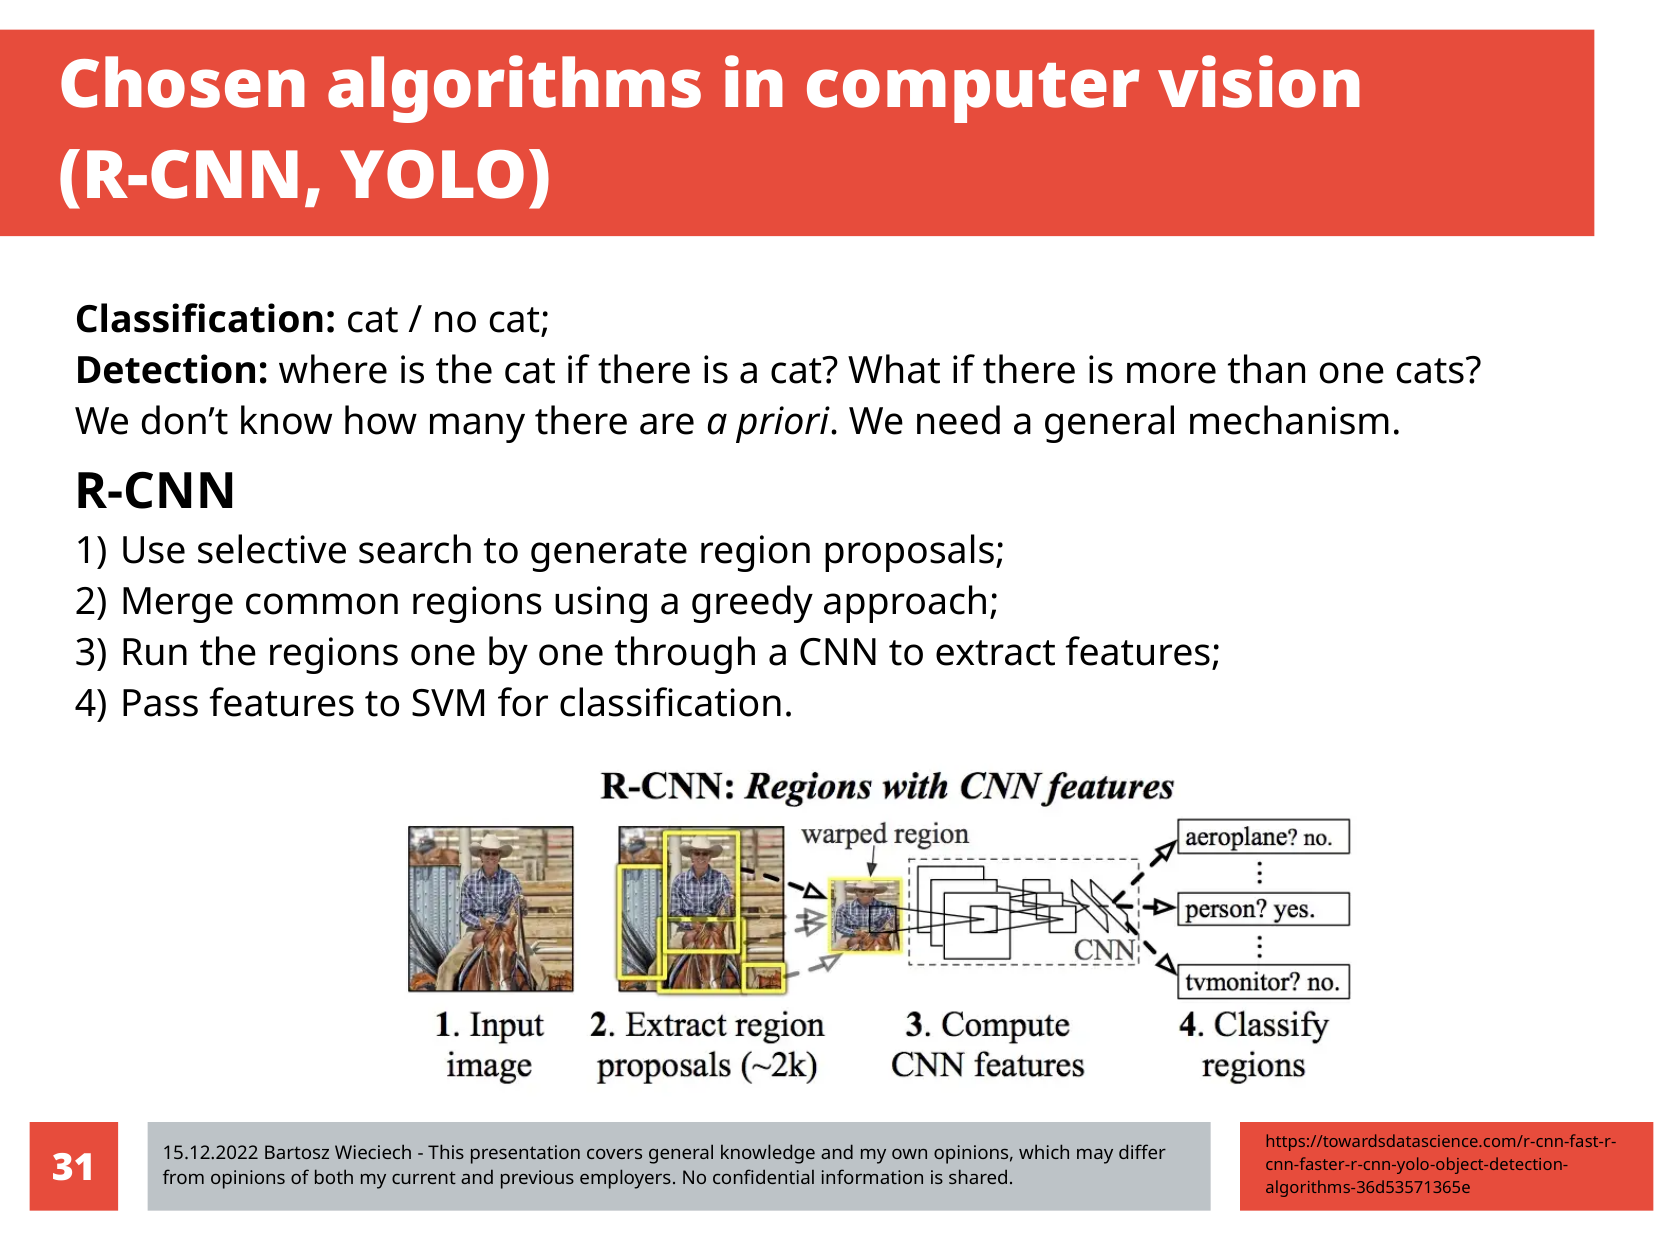

# Chosen algorithms in computer vision (R-CNN, YOLO)
Classification: cat / no cat;
Detection: where is the cat if there is a cat? What if there is more than one cats?
We don’t know how many there are a priori. We need a general mechanism.
R-CNN
 Use selective search to generate region proposals;
 Merge common regions using a greedy approach;
 Run the regions one by one through a CNN to extract features;
 Pass features to SVM for classification.
31
https://towardsdatascience.com/r-cnn-fast-r-cnn-faster-r-cnn-yolo-object-detection-algorithms-36d53571365e